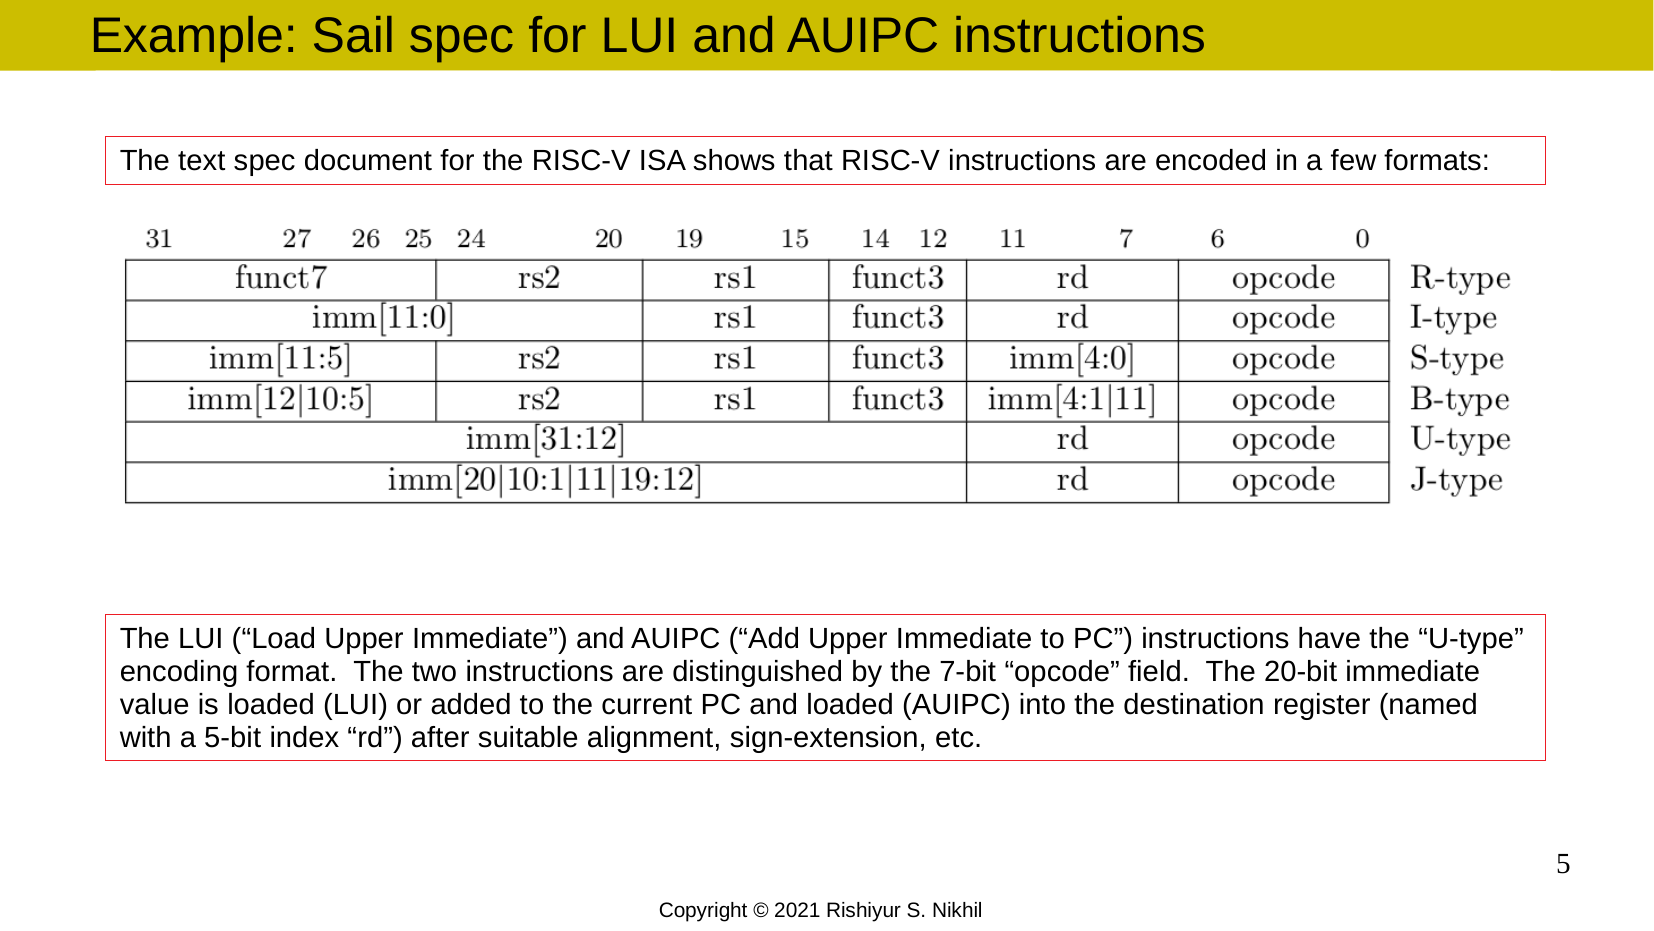

Example: Sail spec for LUI and AUIPC instructions
The text spec document for the RISC-V ISA shows that RISC-V instructions are encoded in a few formats:
The LUI (“Load Upper Immediate”) and AUIPC (“Add Upper Immediate to PC”) instructions have the “U-type” encoding format. The two instructions are distinguished by the 7-bit “opcode” field. The 20-bit immediate value is loaded (LUI) or added to the current PC and loaded (AUIPC) into the destination register (named with a 5-bit index “rd”) after suitable alignment, sign-extension, etc.
5